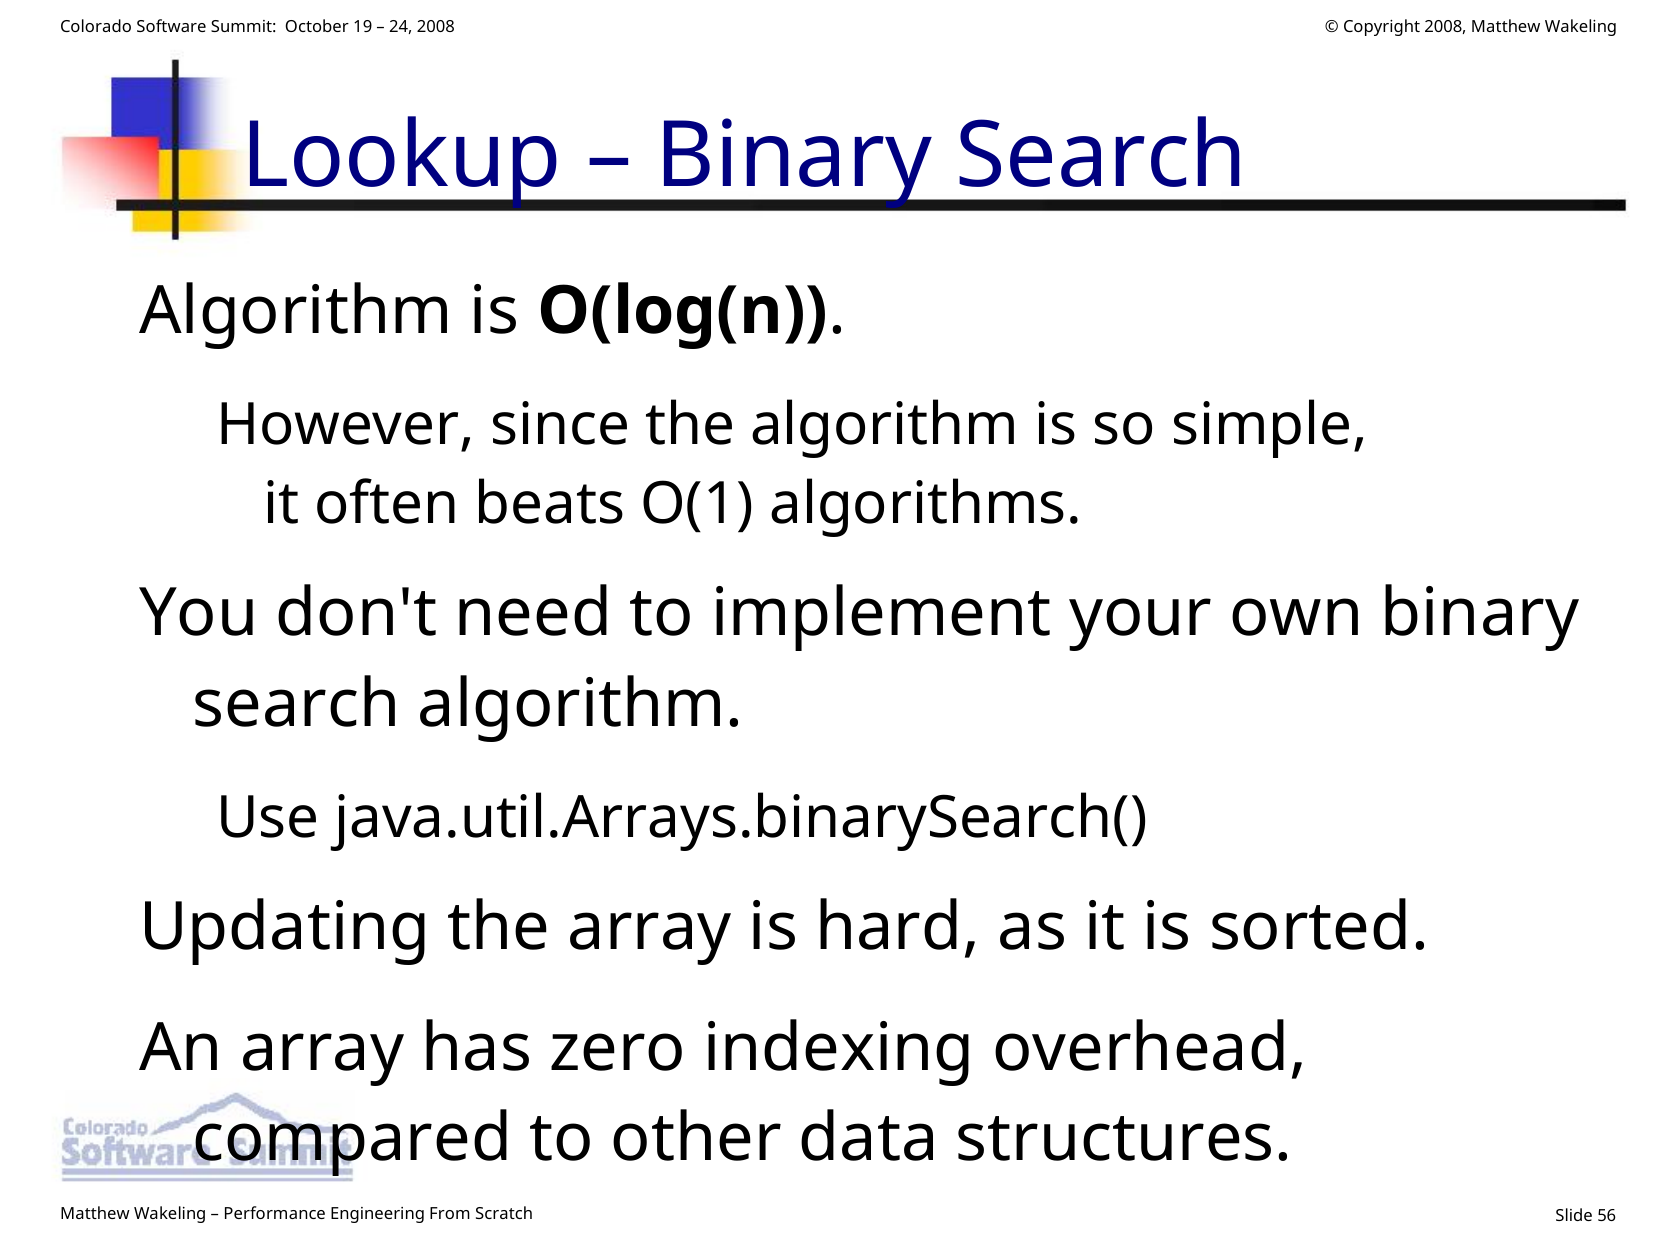

# Lookup – Binary Search
Algorithm is O(log(n)).
However, since the algorithm is so simple,
it often beats O(1) algorithms.
You don't need to implement your own binary search algorithm.
Use java.util.Arrays.binarySearch()
Updating the array is hard, as it is sorted.
An array has zero indexing overhead, compared to other data structures.